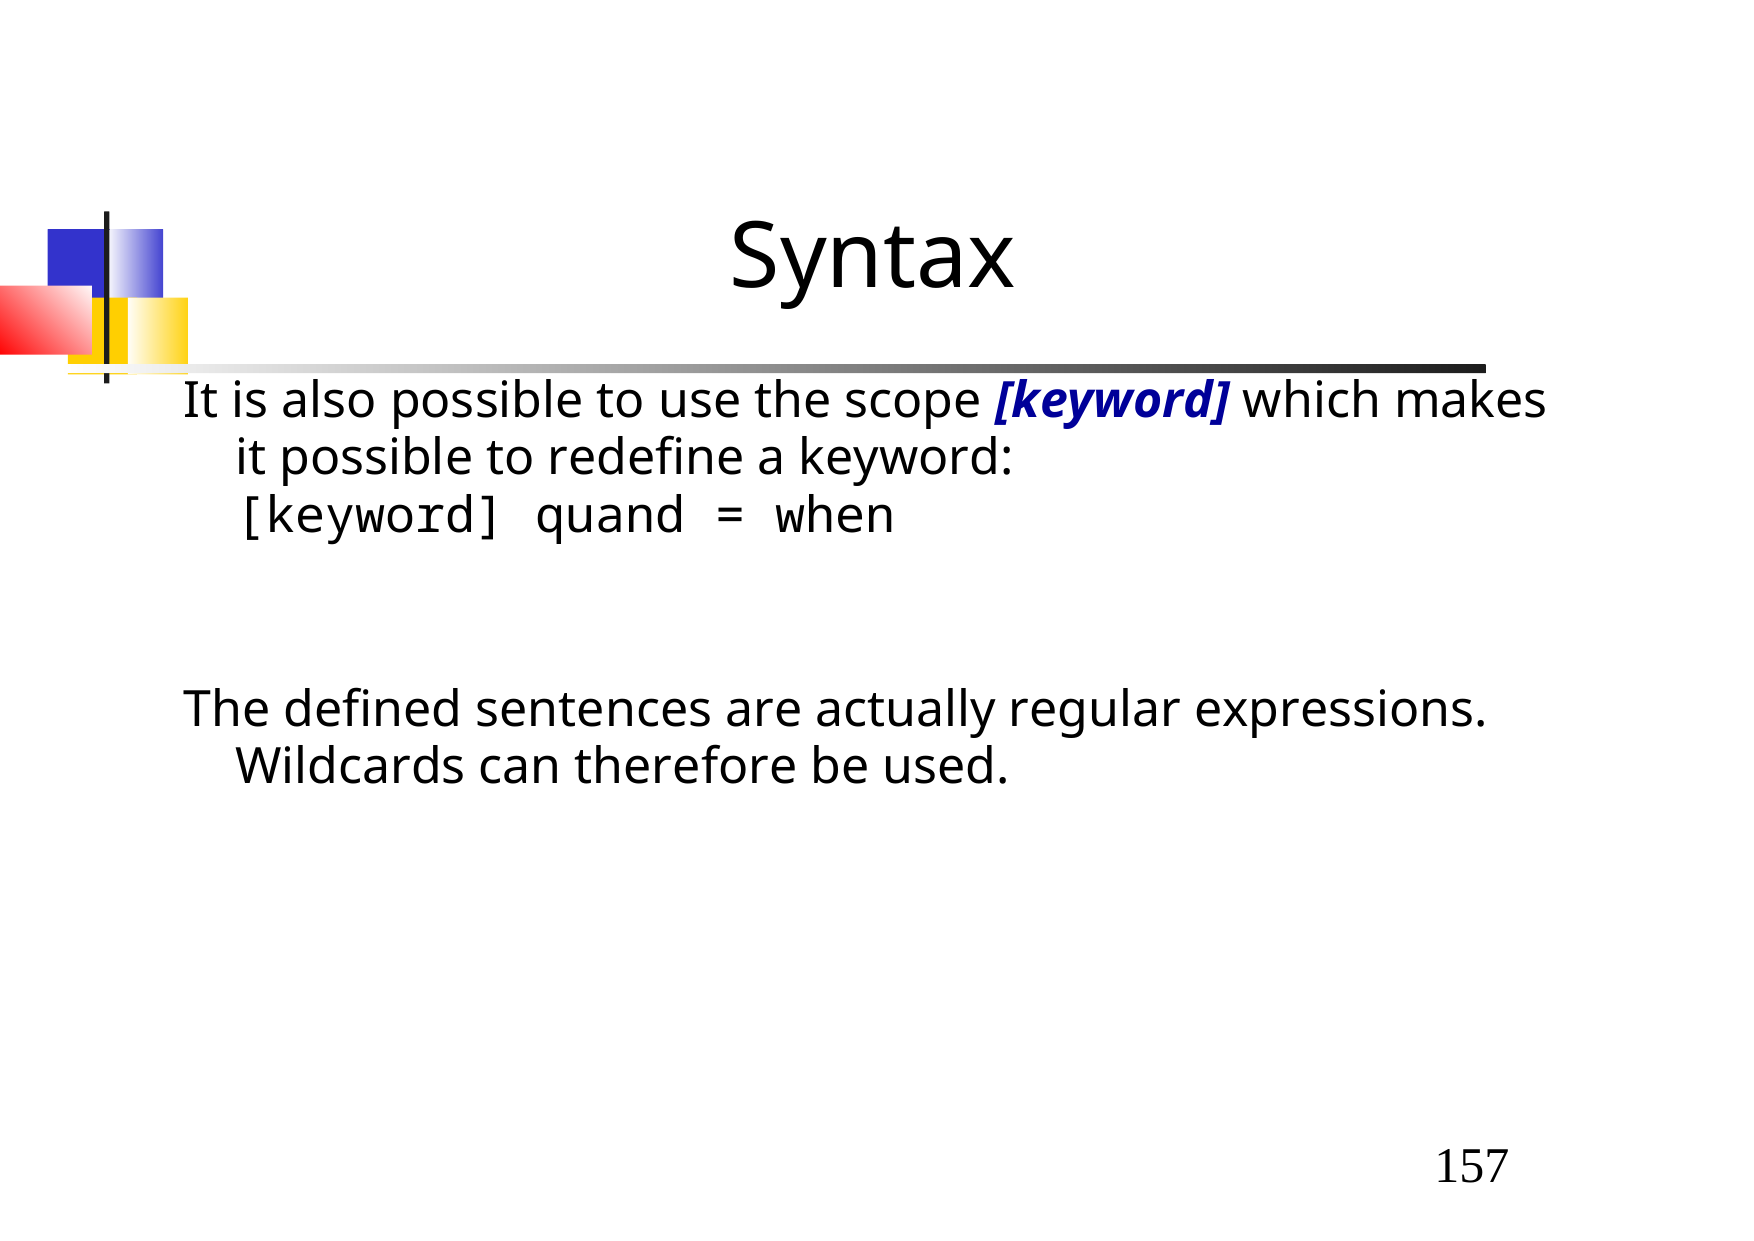

# Syntax
It is also possible to use the scope [keyword] which makes it possible to redefine a keyword:
[keyword] quand = when
The defined sentences are actually regular expressions. Wildcards can therefore be used.